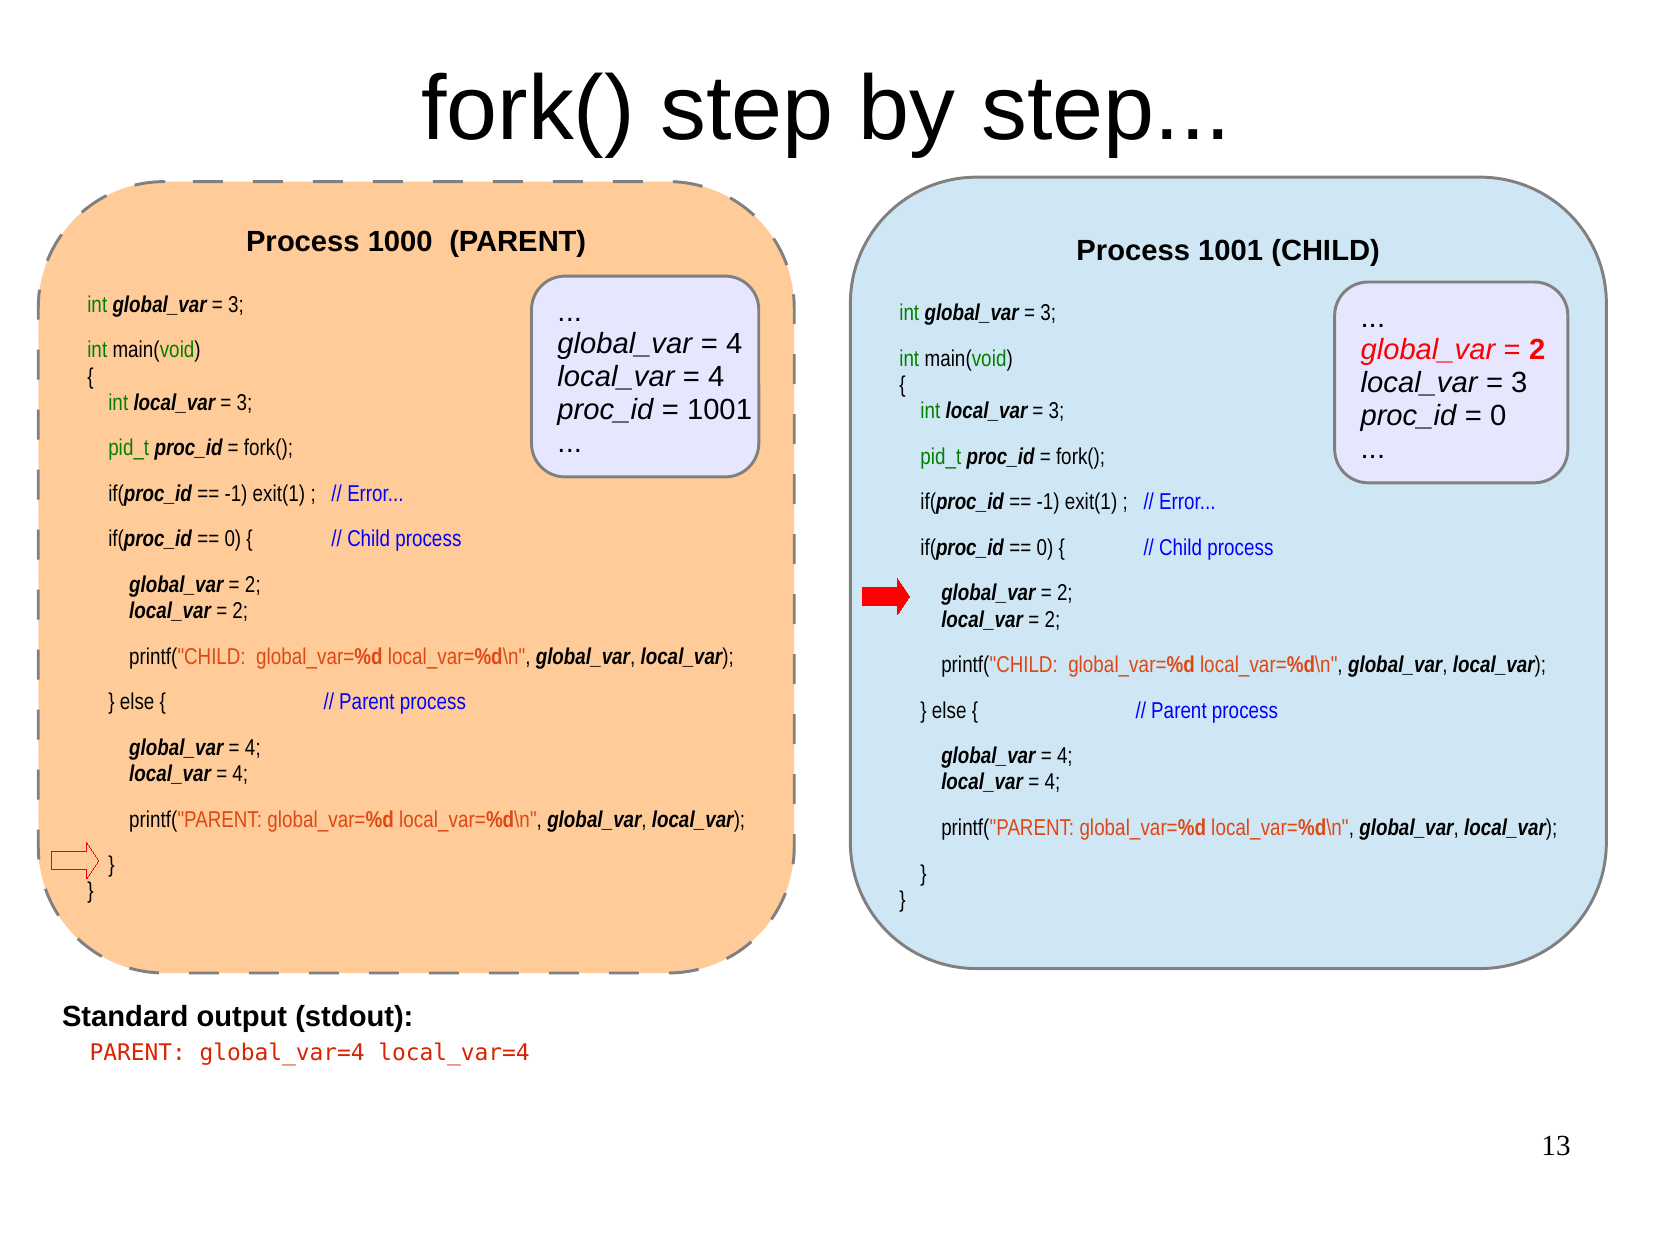

# fork() step by step...
Process 1001 (CHILD)
int global_var = 3;
int main(void)
{
 int local_var = 3;
 pid_t proc_id = fork();
 if(proc_id == -1) exit(1) ; // Error...
 if(proc_id == 0) { // Child process
 global_var = 2;
 local_var = 2;
 printf("CHILD: global_var=%d local_var=%d\n", global_var, local_var);
 } else { // Parent process
 global_var = 4;
 local_var = 4;
 printf("PARENT: global_var=%d local_var=%d\n", global_var, local_var);
 }
}
Process 1000 (PARENT)
int global_var = 3;
int main(void)
{
 int local_var = 3;
 pid_t proc_id = fork();
 if(proc_id == -1) exit(1) ; // Error...
 if(proc_id == 0) { // Child process
 global_var = 2;
 local_var = 2;
 printf("CHILD: global_var=%d local_var=%d\n", global_var, local_var);
 } else { // Parent process
 global_var = 4;
 local_var = 4;
 printf("PARENT: global_var=%d local_var=%d\n", global_var, local_var);
 }
}
...
global_var = 4
local_var = 4
proc_id = 1001
...
...
global_var = 2
local_var = 3
proc_id = 0
...
Standard output (stdout):
 PARENT: global_var=4 local_var=4
13